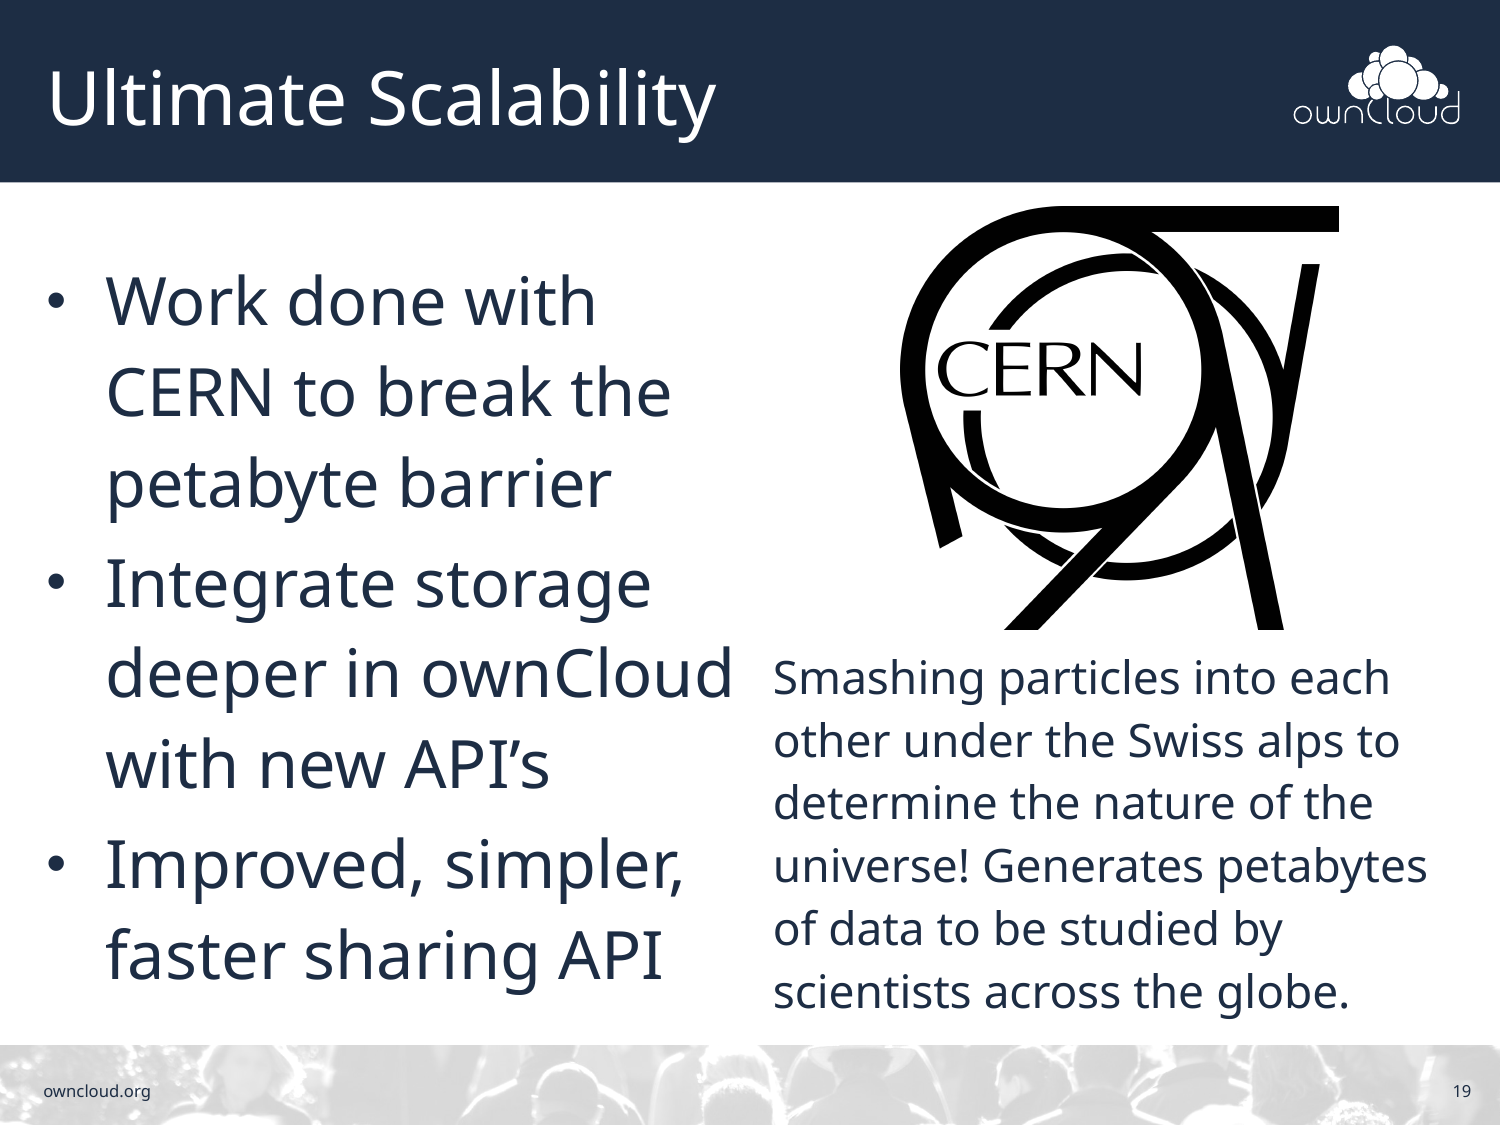

# Ultimate Scalability
Work done with CERN to break the petabyte barrier
Integrate storage deeper in ownCloud with new API’s
Improved, simpler, faster sharing API
Smashing particles into each other under the Swiss alps to determine the nature of the universe! Generates petabytes of data to be studied by scientists across the globe.